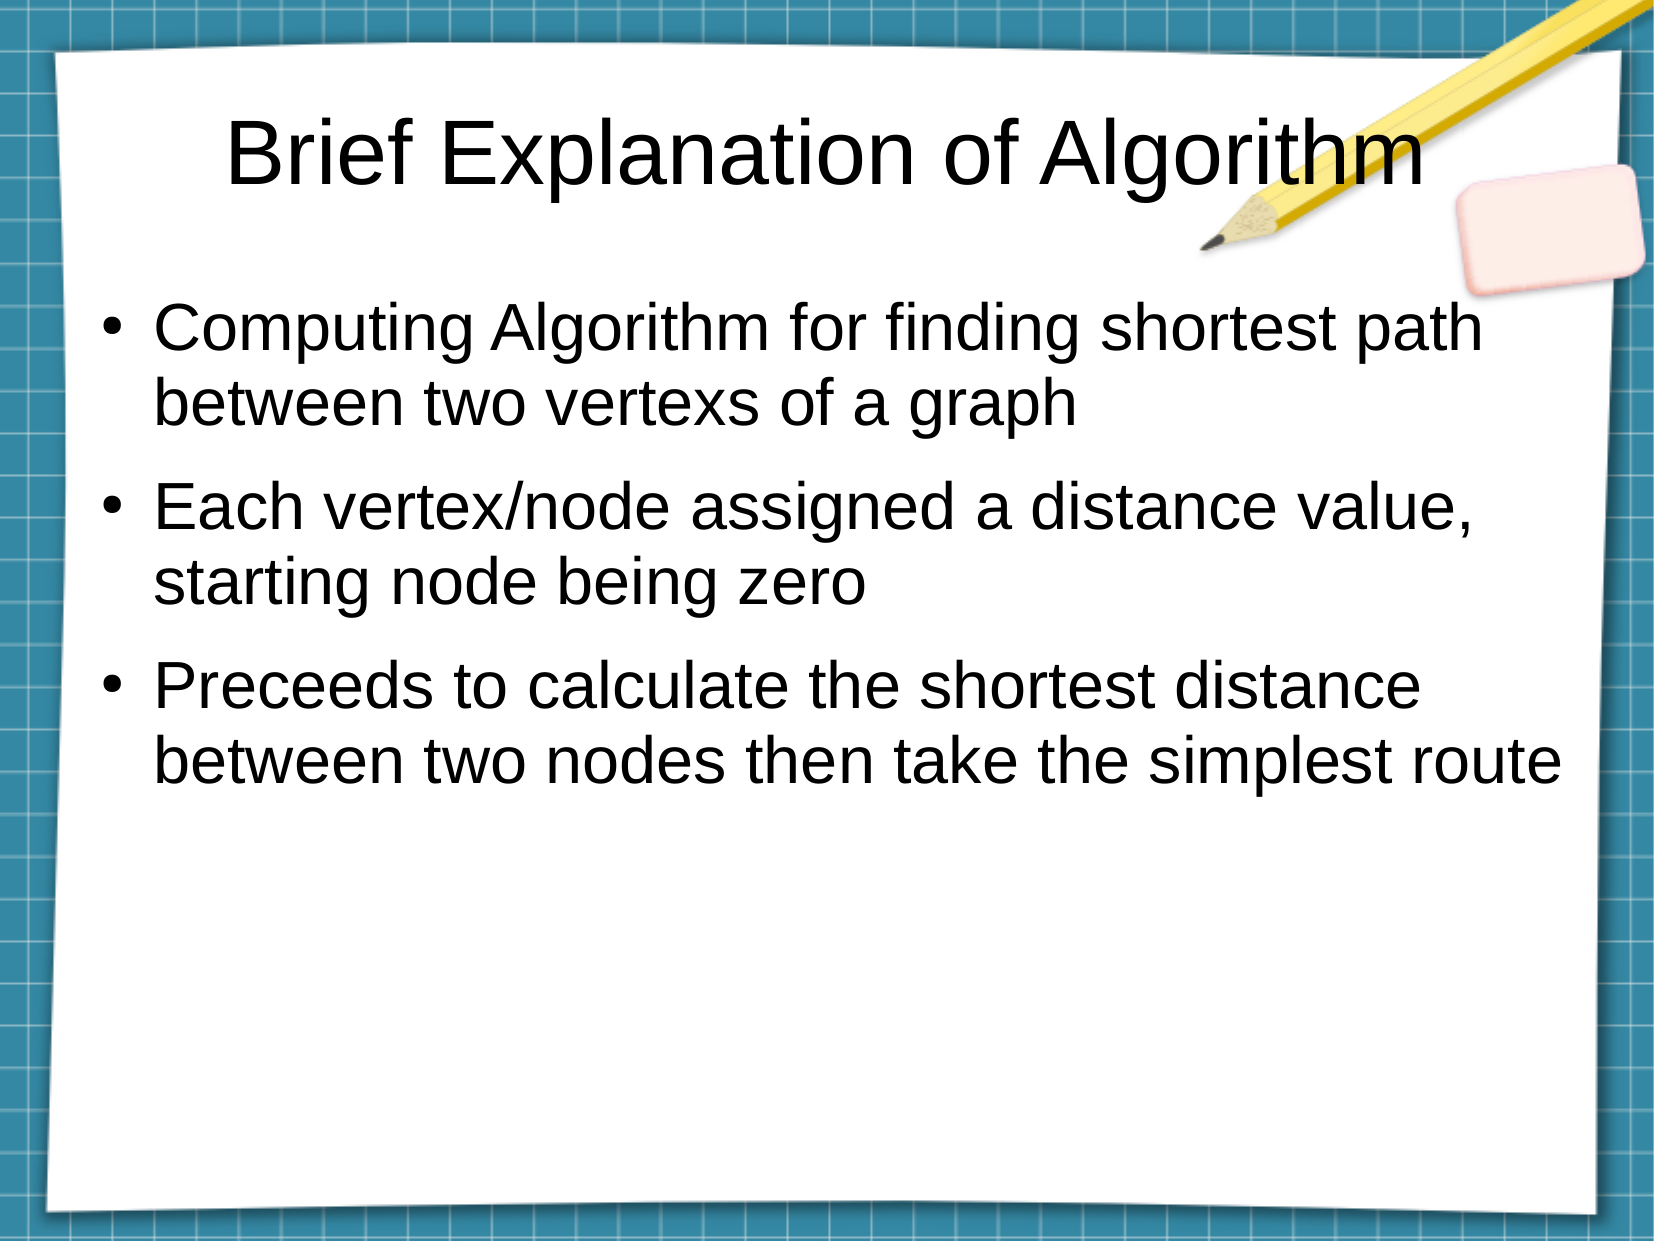

# Brief Explanation of Algorithm
Computing Algorithm for finding shortest path between two vertexs of a graph
Each vertex/node assigned a distance value, starting node being zero
Preceeds to calculate the shortest distance between two nodes then take the simplest route